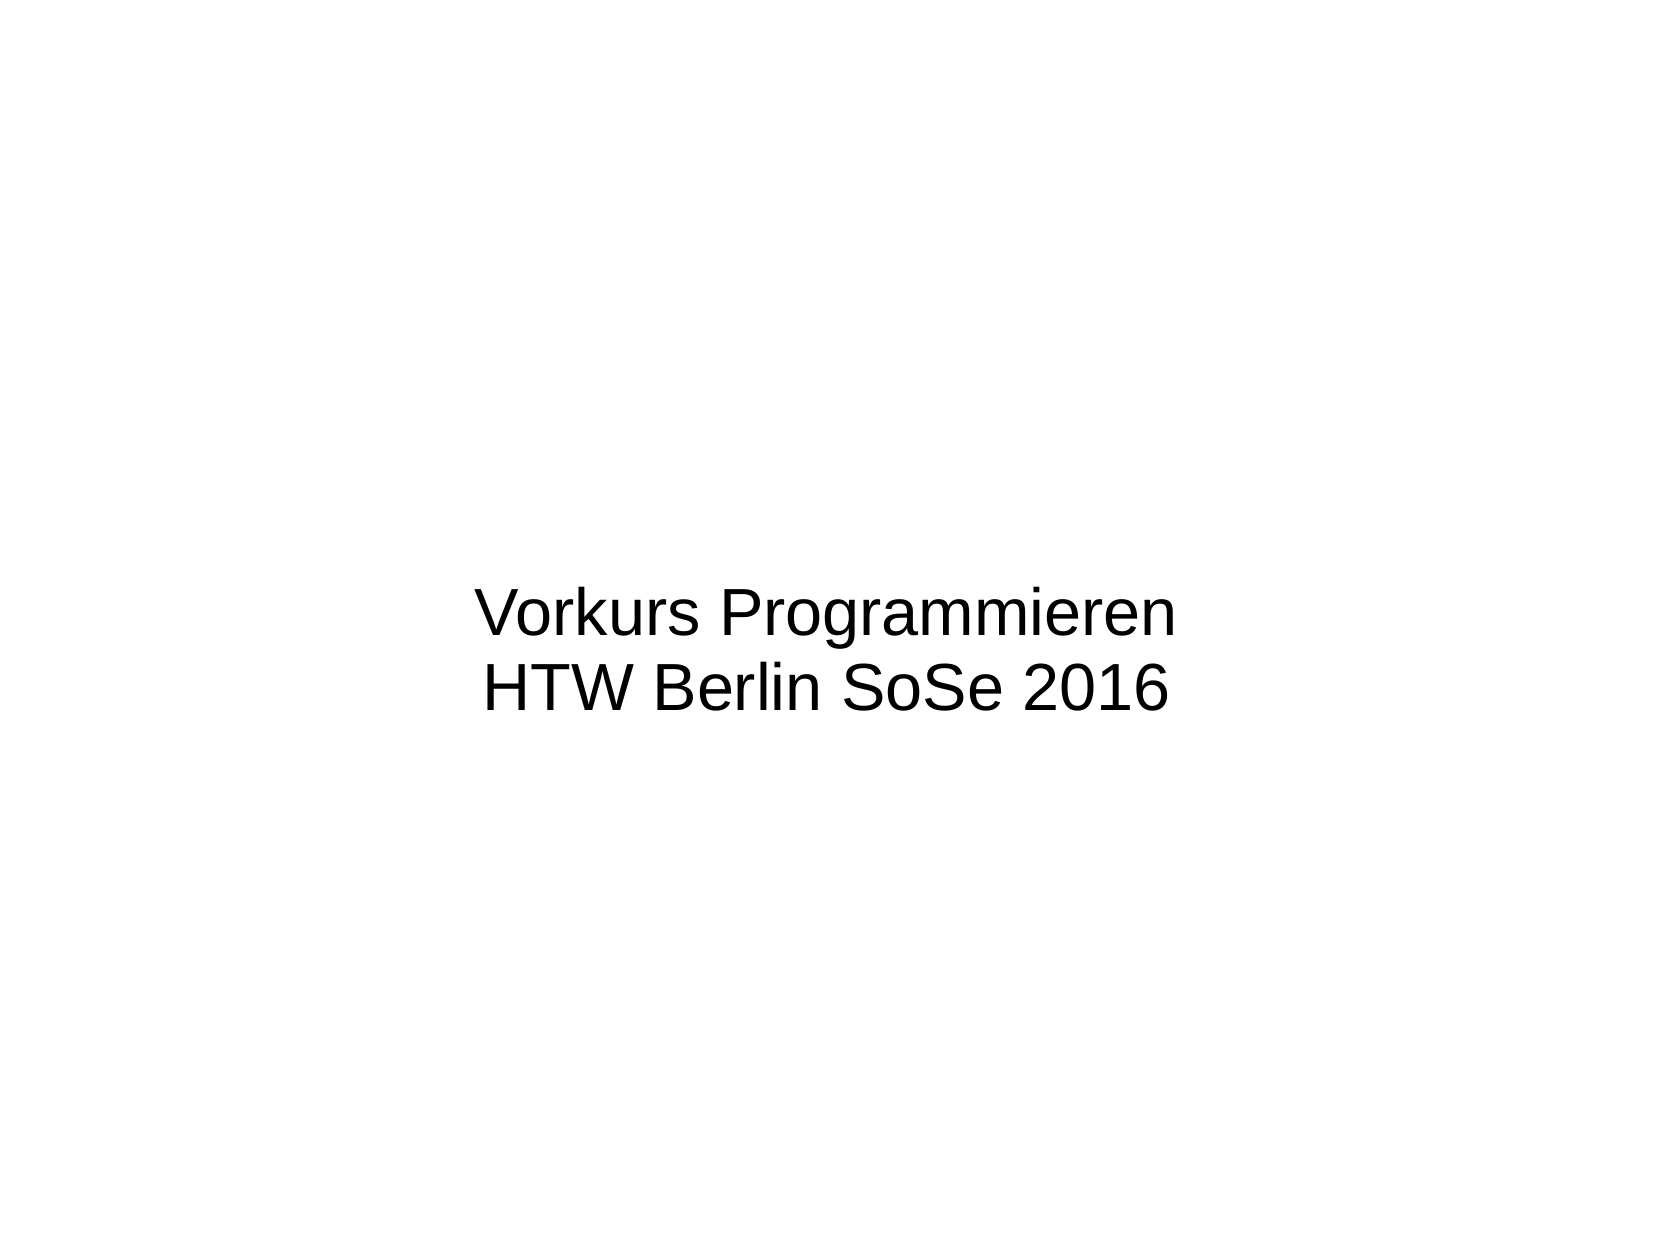

#
Vorkurs Programmieren
HTW Berlin SoSe 2016